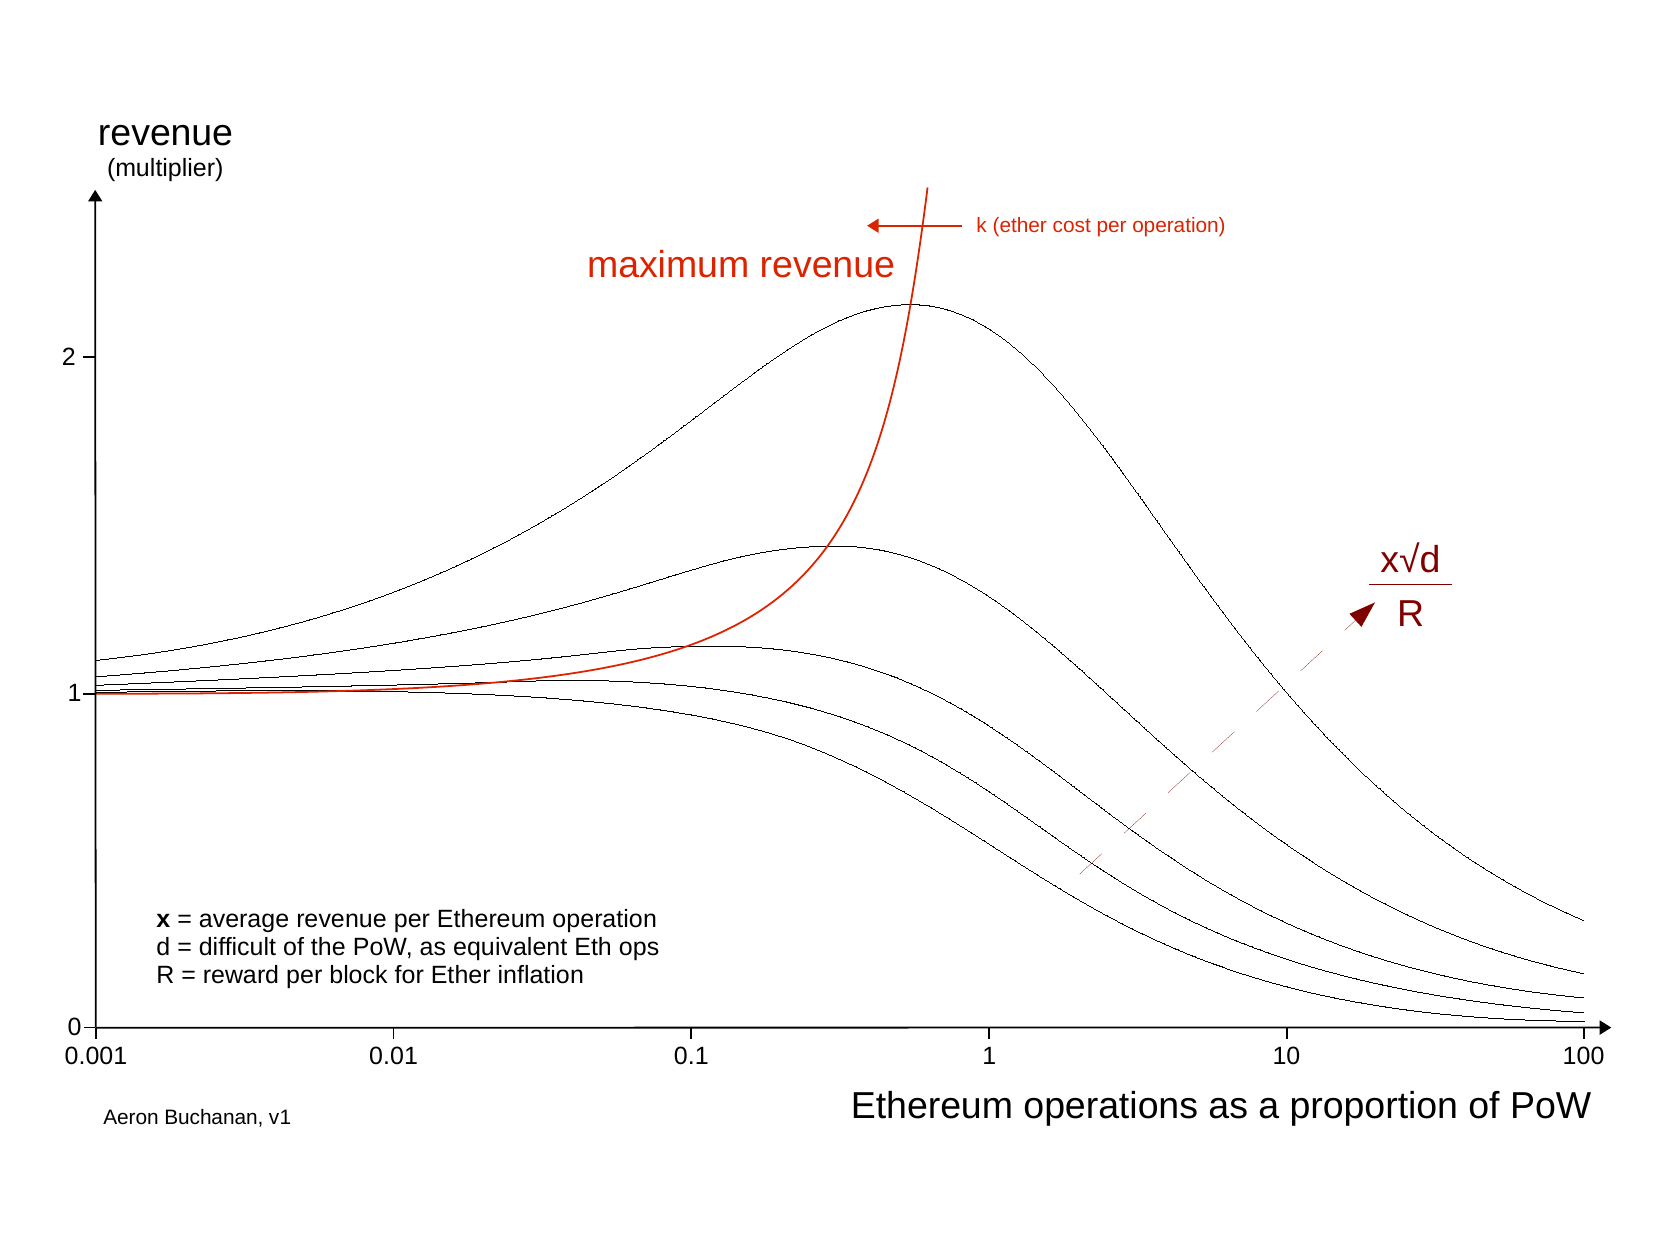

revenue (multiplier)
k (ether cost per operation)
maximum revenue
2
x√d
R
1
x = average revenue per Ethereum operation
d = difficult of the PoW, as equivalent Eth ops
R = reward per block for Ether inflation
0
0.01
0.1
1
10
100
0.001
Ethereum operations as a proportion of PoW
Aeron Buchanan, v1